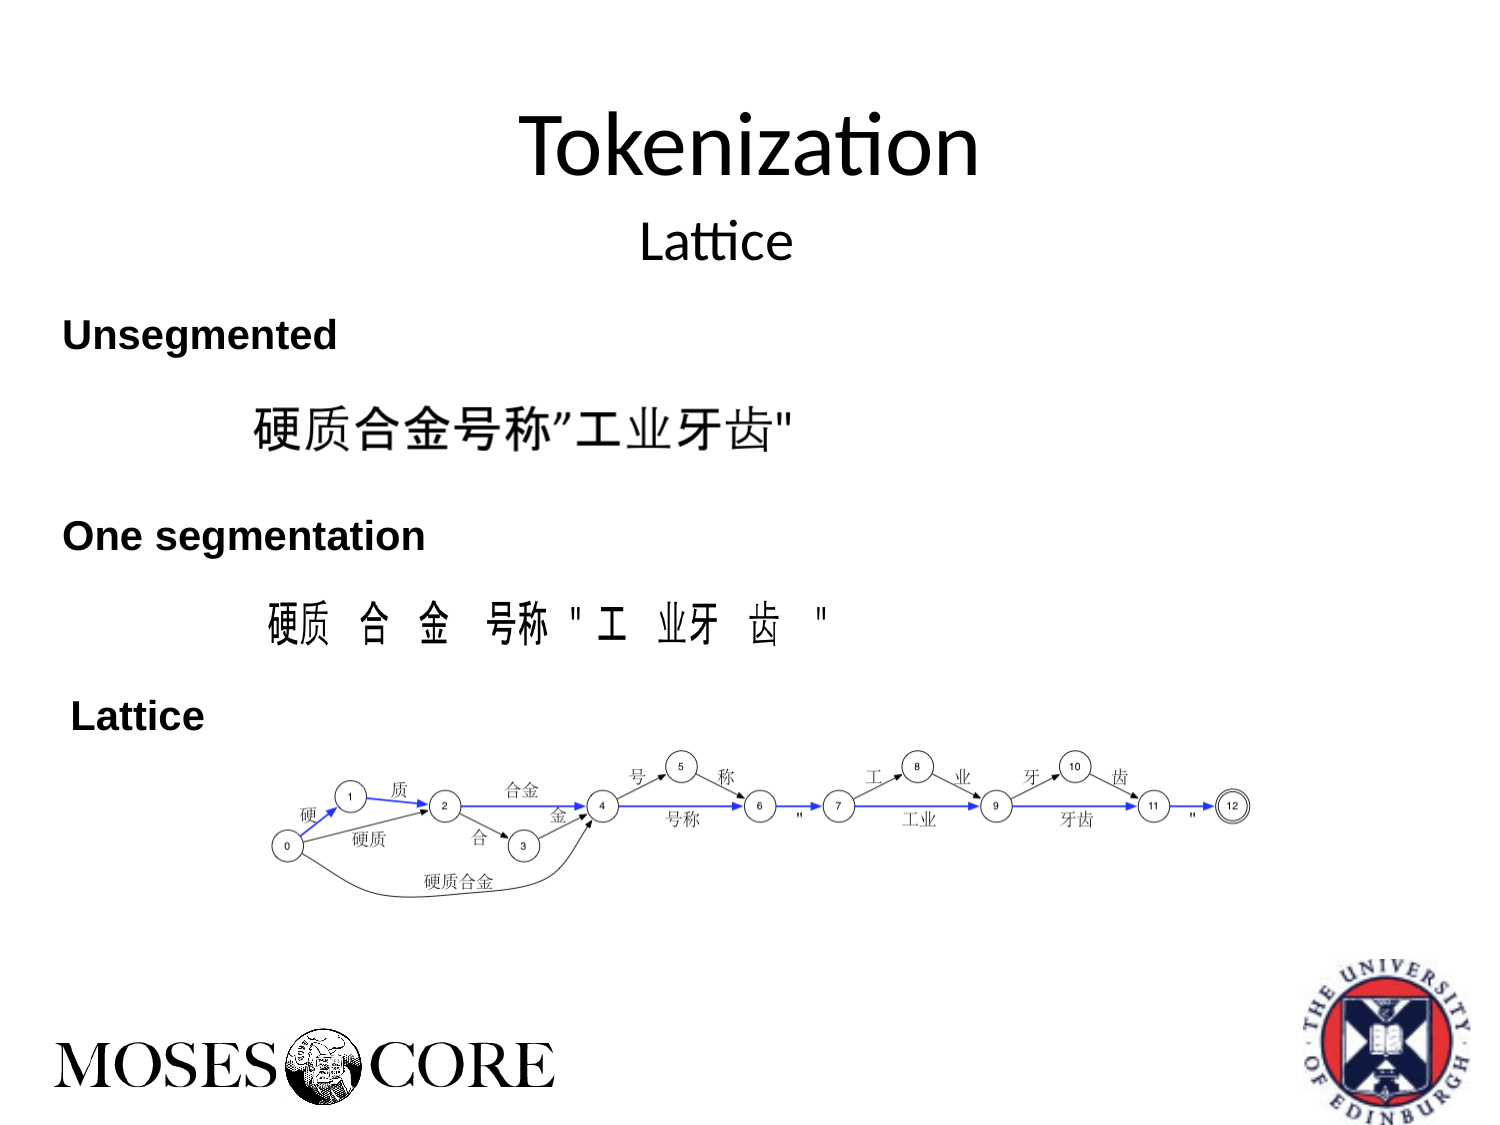

# Tokenization
Lattice
Unsegmented
One segmentation
Lattice